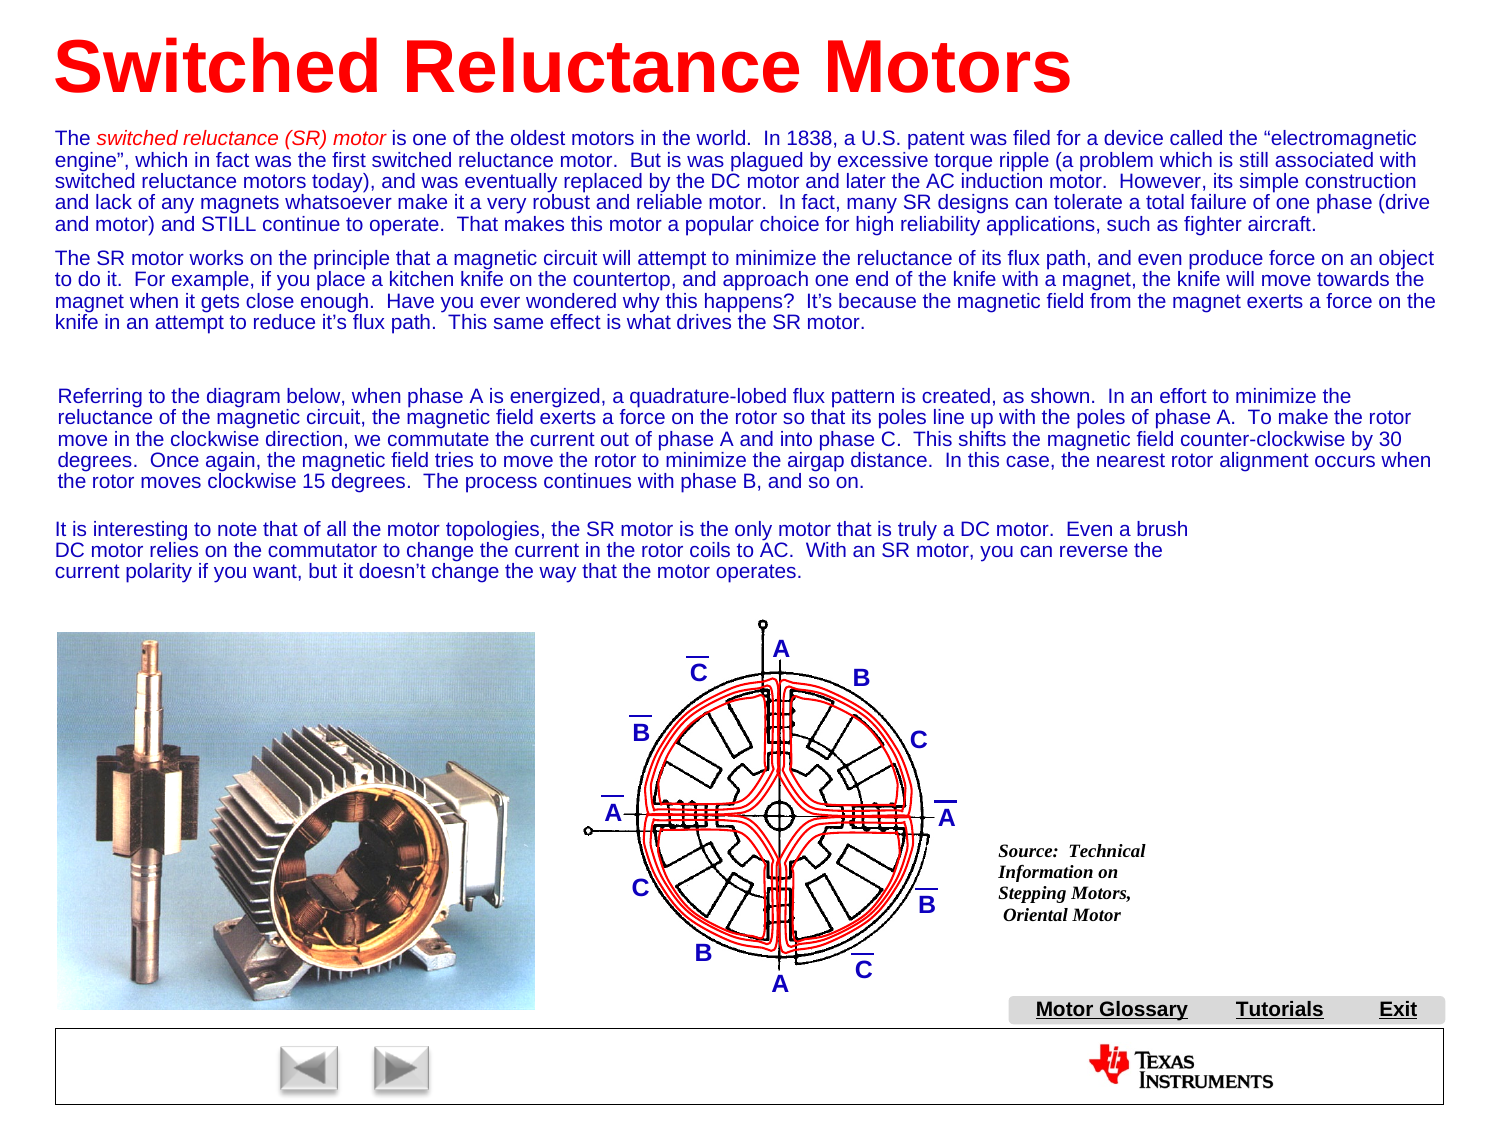

# Switched Reluctance Motors
The switched reluctance (SR) motor is one of the oldest motors in the world. In 1838, a U.S. patent was filed for a device called the “electromagnetic engine”, which in fact was the first switched reluctance motor. But is was plagued by excessive torque ripple (a problem which is still associated with switched reluctance motors today), and was eventually replaced by the DC motor and later the AC induction motor. However, its simple construction and lack of any magnets whatsoever make it a very robust and reliable motor. In fact, many SR designs can tolerate a total failure of one phase (drive and motor) and STILL continue to operate. That makes this motor a popular choice for high reliability applications, such as fighter aircraft.
The SR motor works on the principle that a magnetic circuit will attempt to minimize the reluctance of its flux path, and even produce force on an object to do it. For example, if you place a kitchen knife on the countertop, and approach one end of the knife with a magnet, the knife will move towards the magnet when it gets close enough. Have you ever wondered why this happens? It’s because the magnetic field from the magnet exerts a force on the knife in an attempt to reduce it’s flux path. This same effect is what drives the SR motor.
Referring to the diagram below, when phase A is energized, a quadrature-lobed flux pattern is created, as shown. In an effort to minimize the reluctance of the magnetic circuit, the magnetic field exerts a force on the rotor so that its poles line up with the poles of phase A. To make the rotor move in the clockwise direction, we commutate the current out of phase A and into phase C. This shifts the magnetic field counter-clockwise by 30 degrees. Once again, the magnetic field tries to move the rotor to minimize the airgap distance. In this case, the nearest rotor alignment occurs when the rotor moves clockwise 15 degrees. The process continues with phase B, and so on.
It is interesting to note that of all the motor topologies, the SR motor is the only motor that is truly a DC motor. Even a brush DC motor relies on the commutator to change the current in the rotor coils to AC. With an SR motor, you can reverse the current polarity if you want, but it doesn’t change the way that the motor operates.
A
C
B
B
C
A
A
Source: Technical Information on Stepping Motors,
 Oriental Motor
C
B
B
C
A